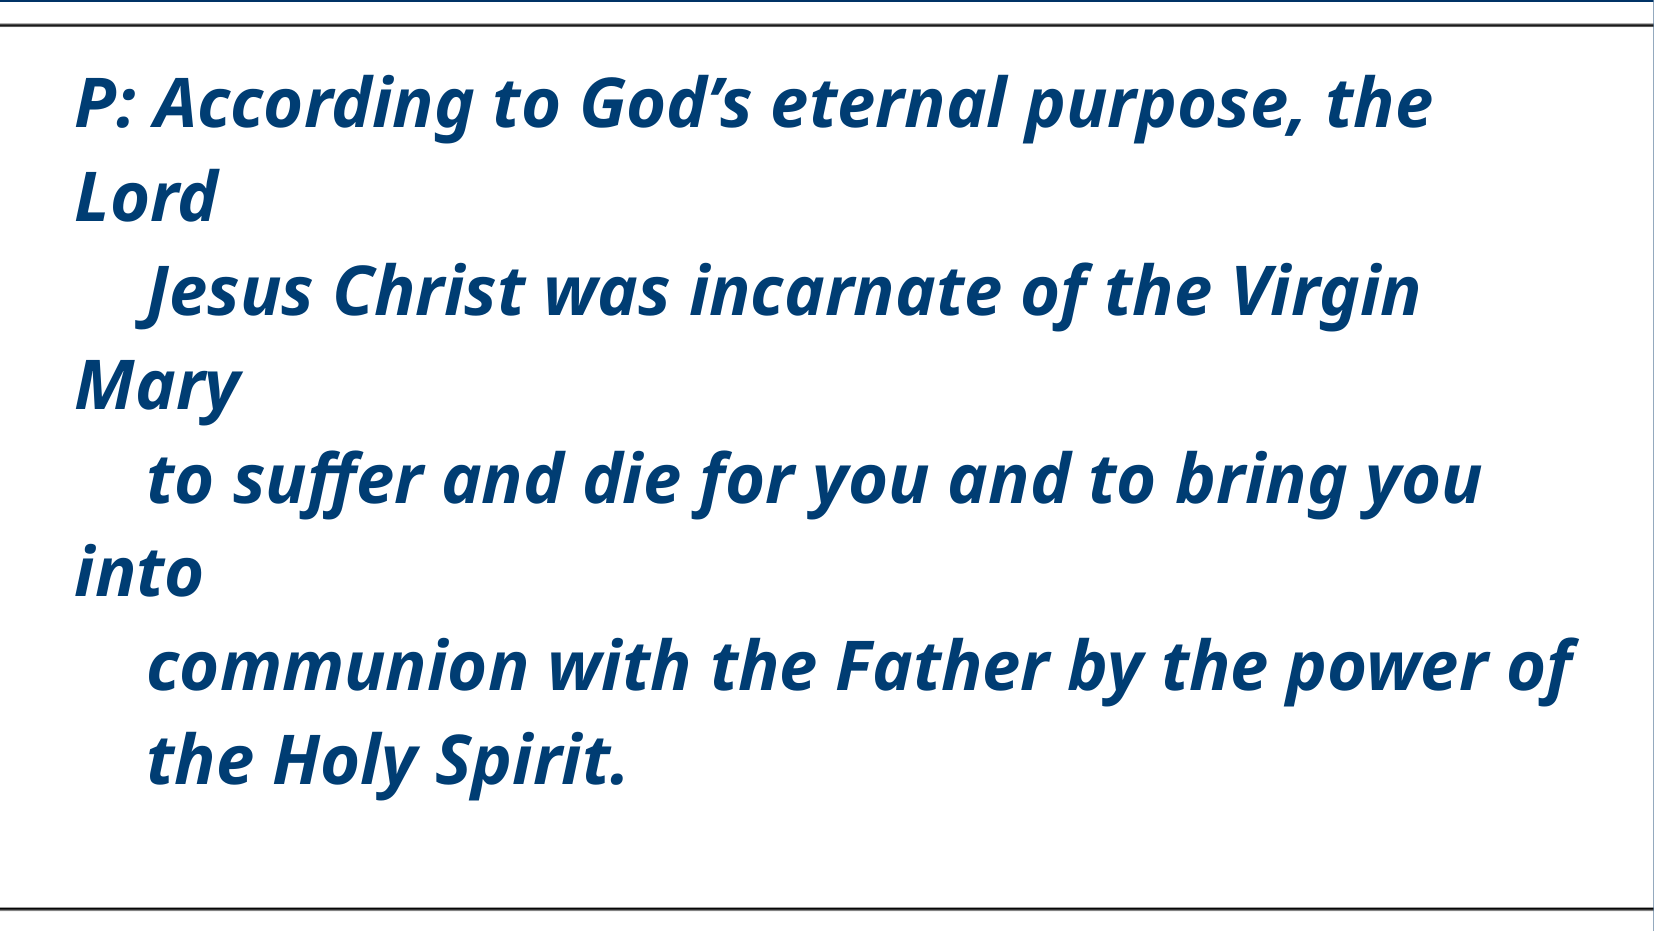

P: According to God’s eternal purpose, the Lord
 Jesus Christ was incarnate of the Virgin Mary
 to suffer and die for you and to bring you into
 communion with the Father by the power of
 the Holy Spirit.